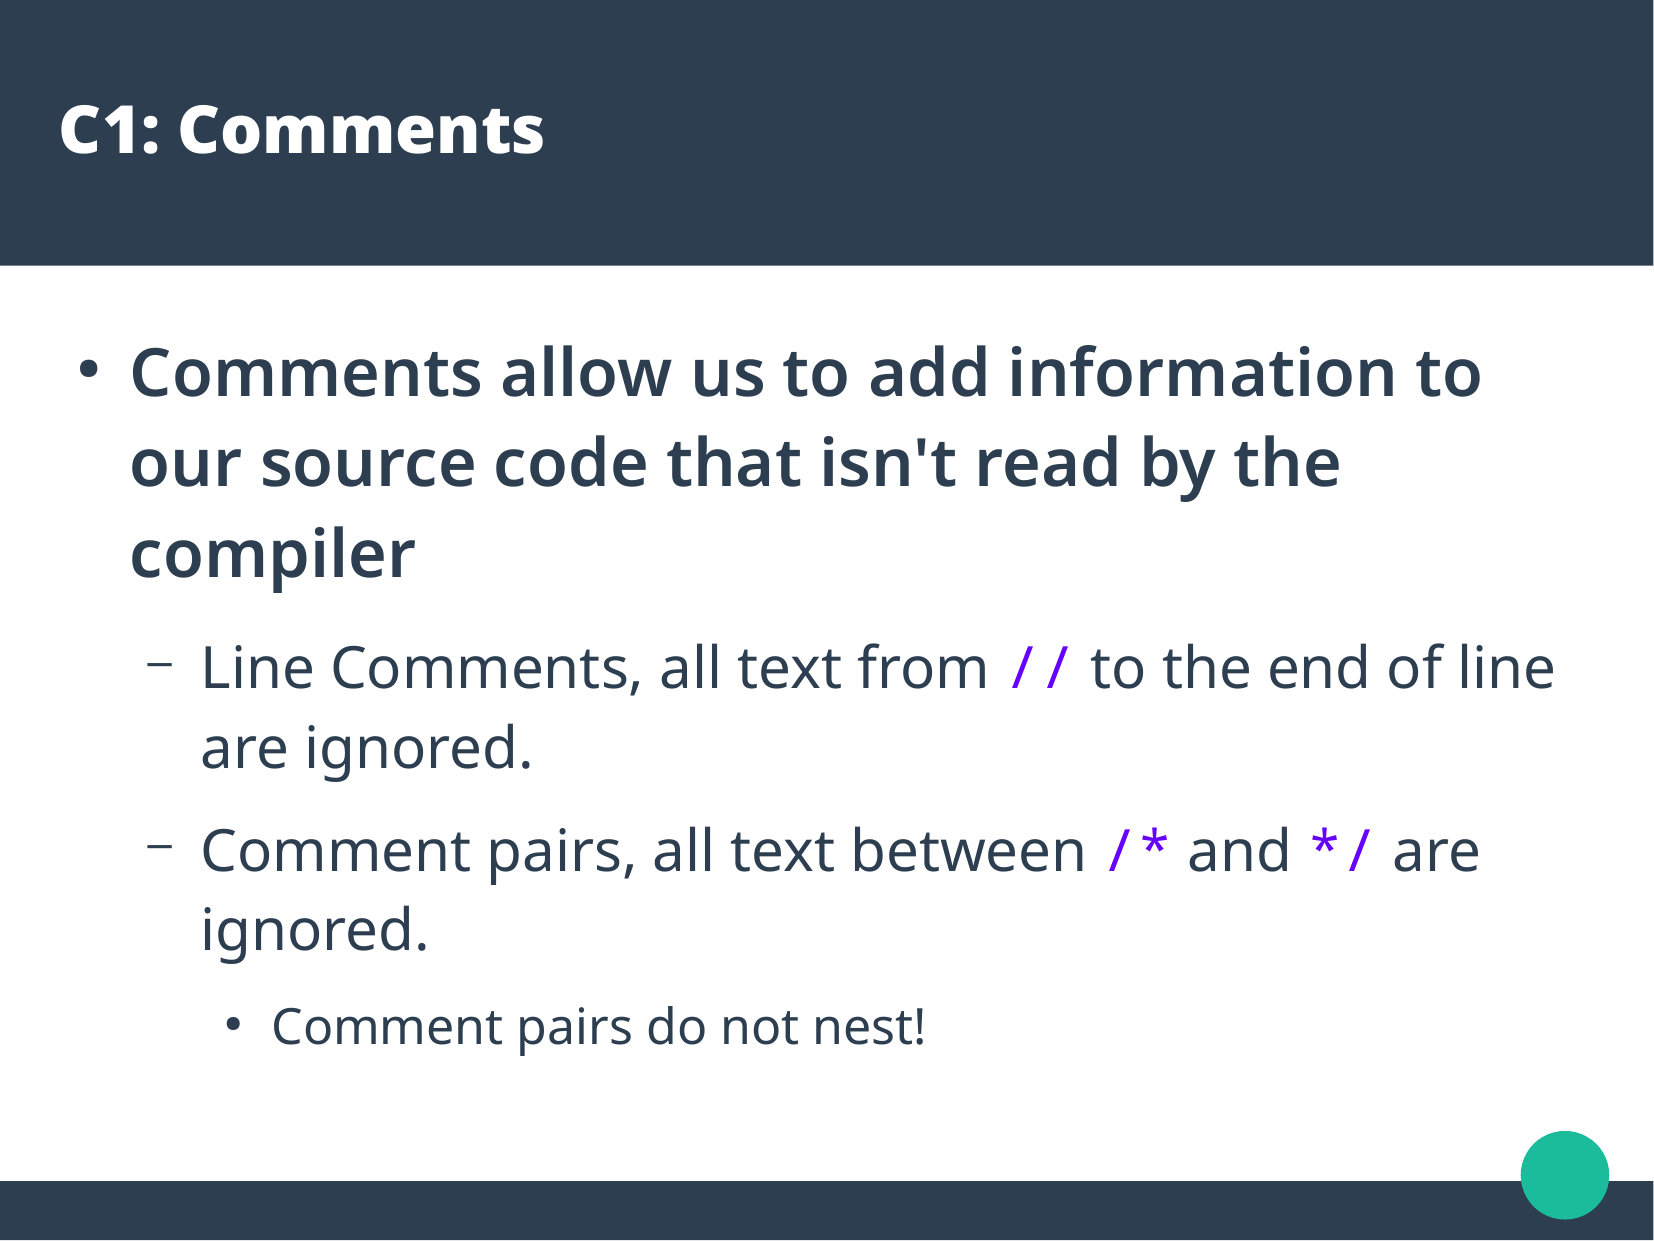

# C1: Comments
Comments allow us to add information to our source code that isn't read by the compiler
Line Comments, all text from // to the end of line are ignored.
Comment pairs, all text between /* and */ are ignored.
Comment pairs do not nest!